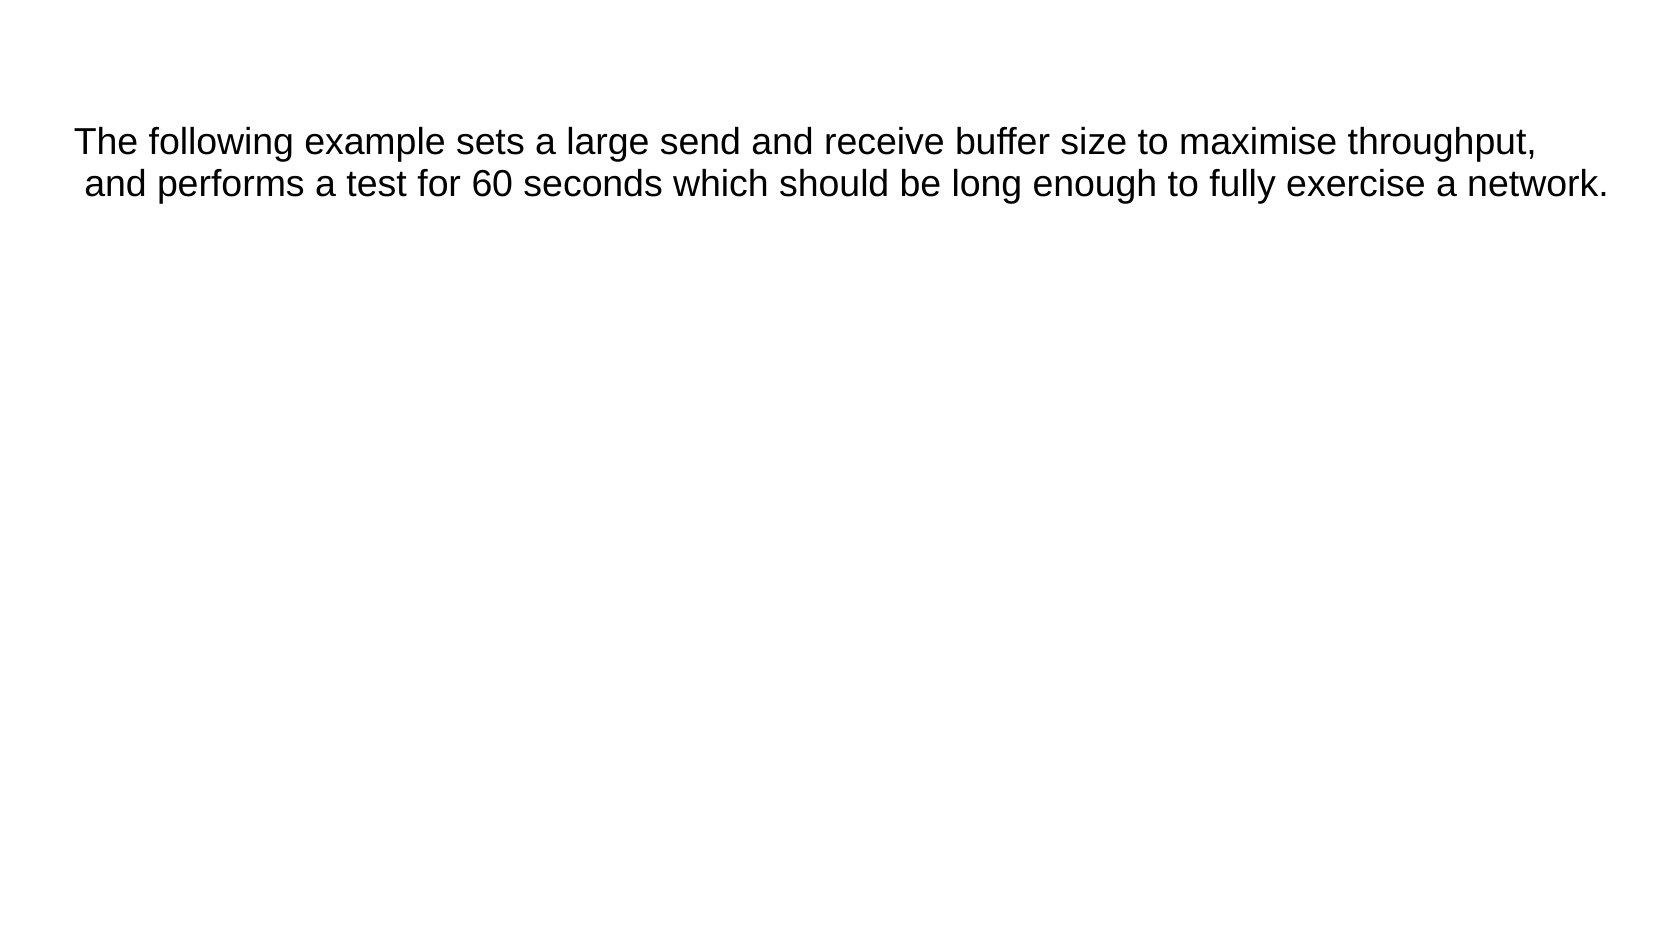

#
The following example sets a large send and receive buffer size to maximise throughput,
 and performs a test for 60 seconds which should be long enough to fully exercise a network.